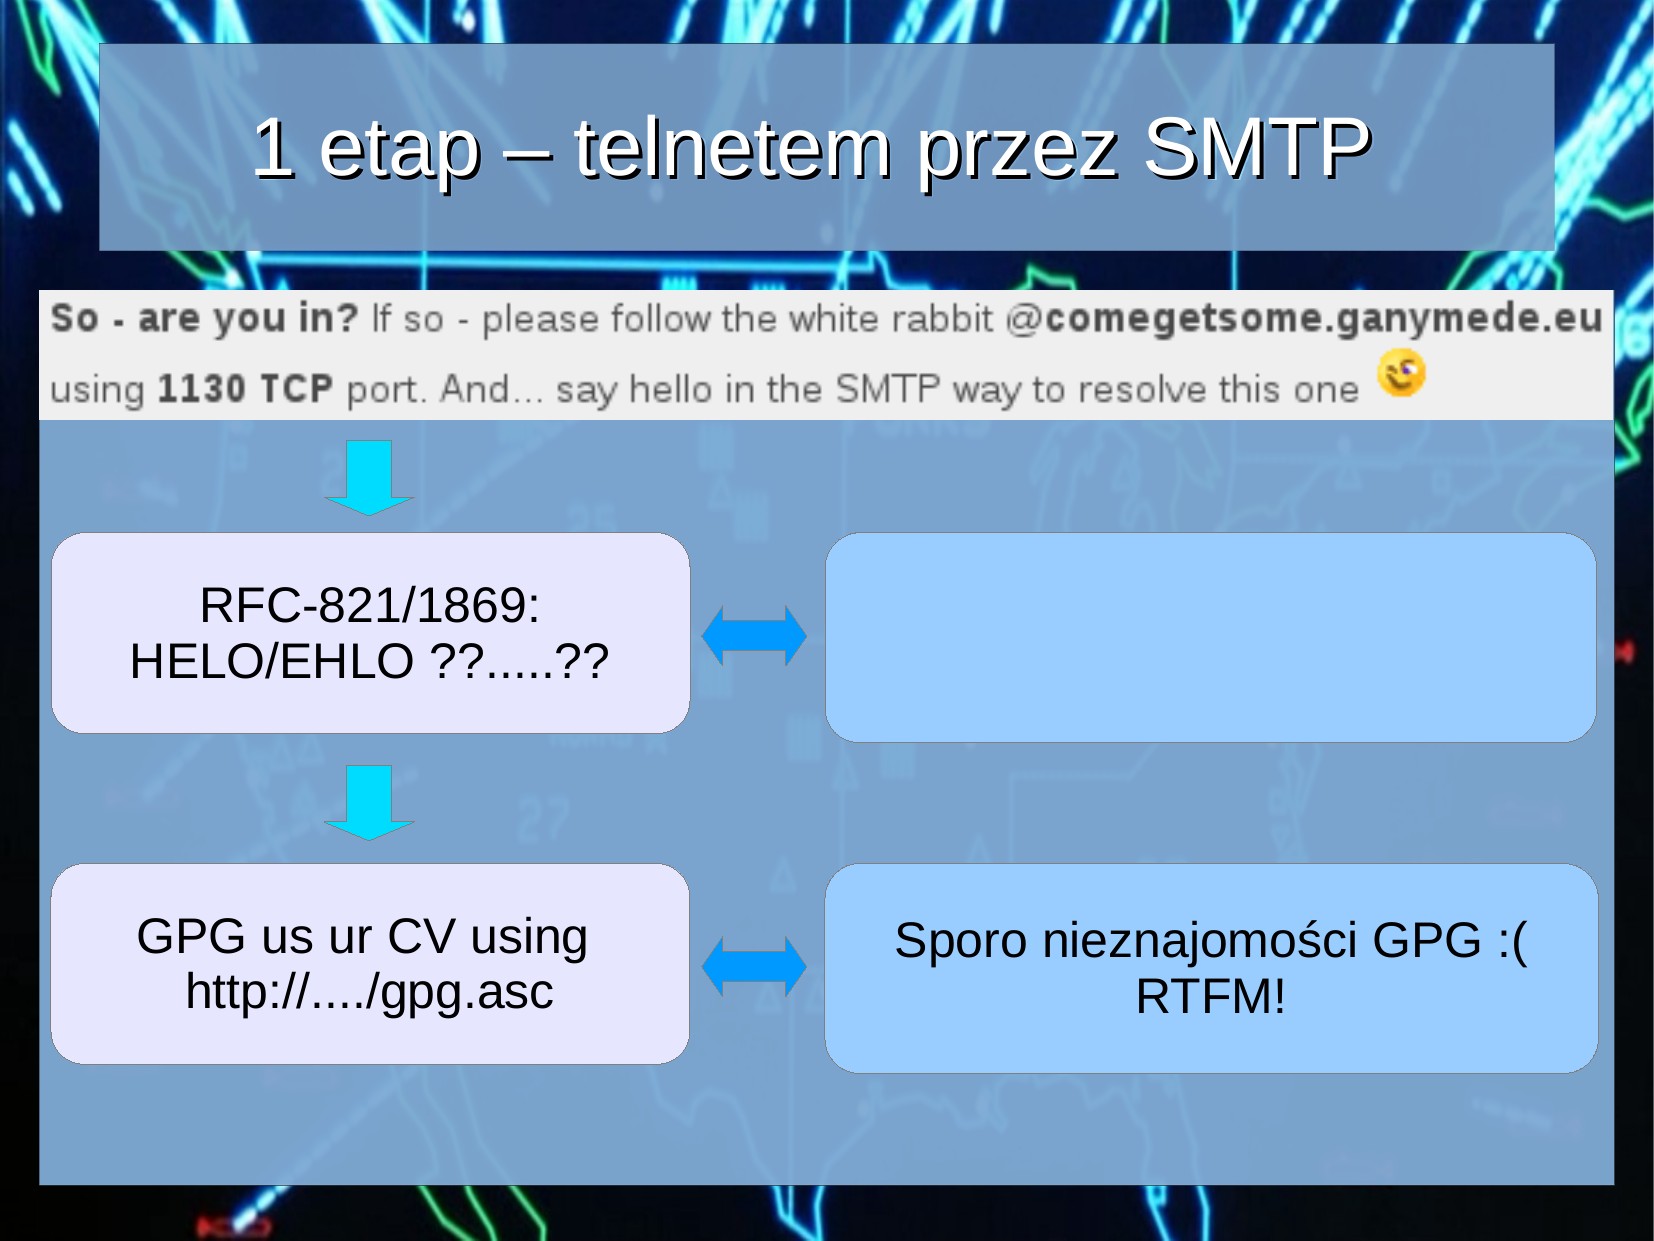

# 1 etap – telnetem przez SMTP
RFC-821/1869:
HELO/EHLO ??.....??
GPG us ur CV using
http://..../gpg.asc
Sporo nieznajomości GPG :(
RTFM!